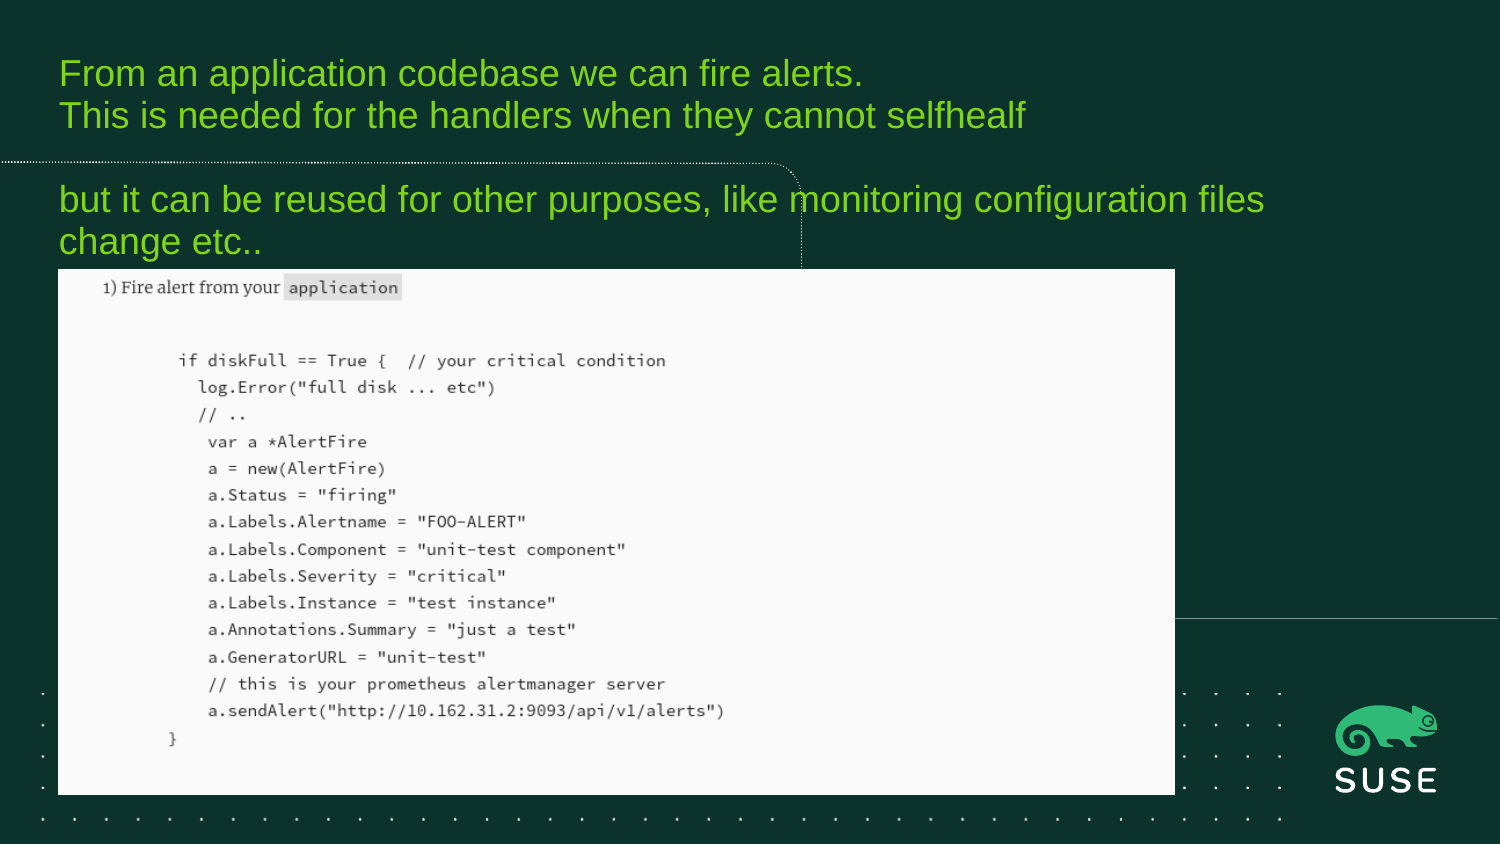

From an application codebase we can fire alerts.
This is needed for the handlers when they cannot selfhealf
but it can be reused for other purposes, like monitoring configuration files change etc..